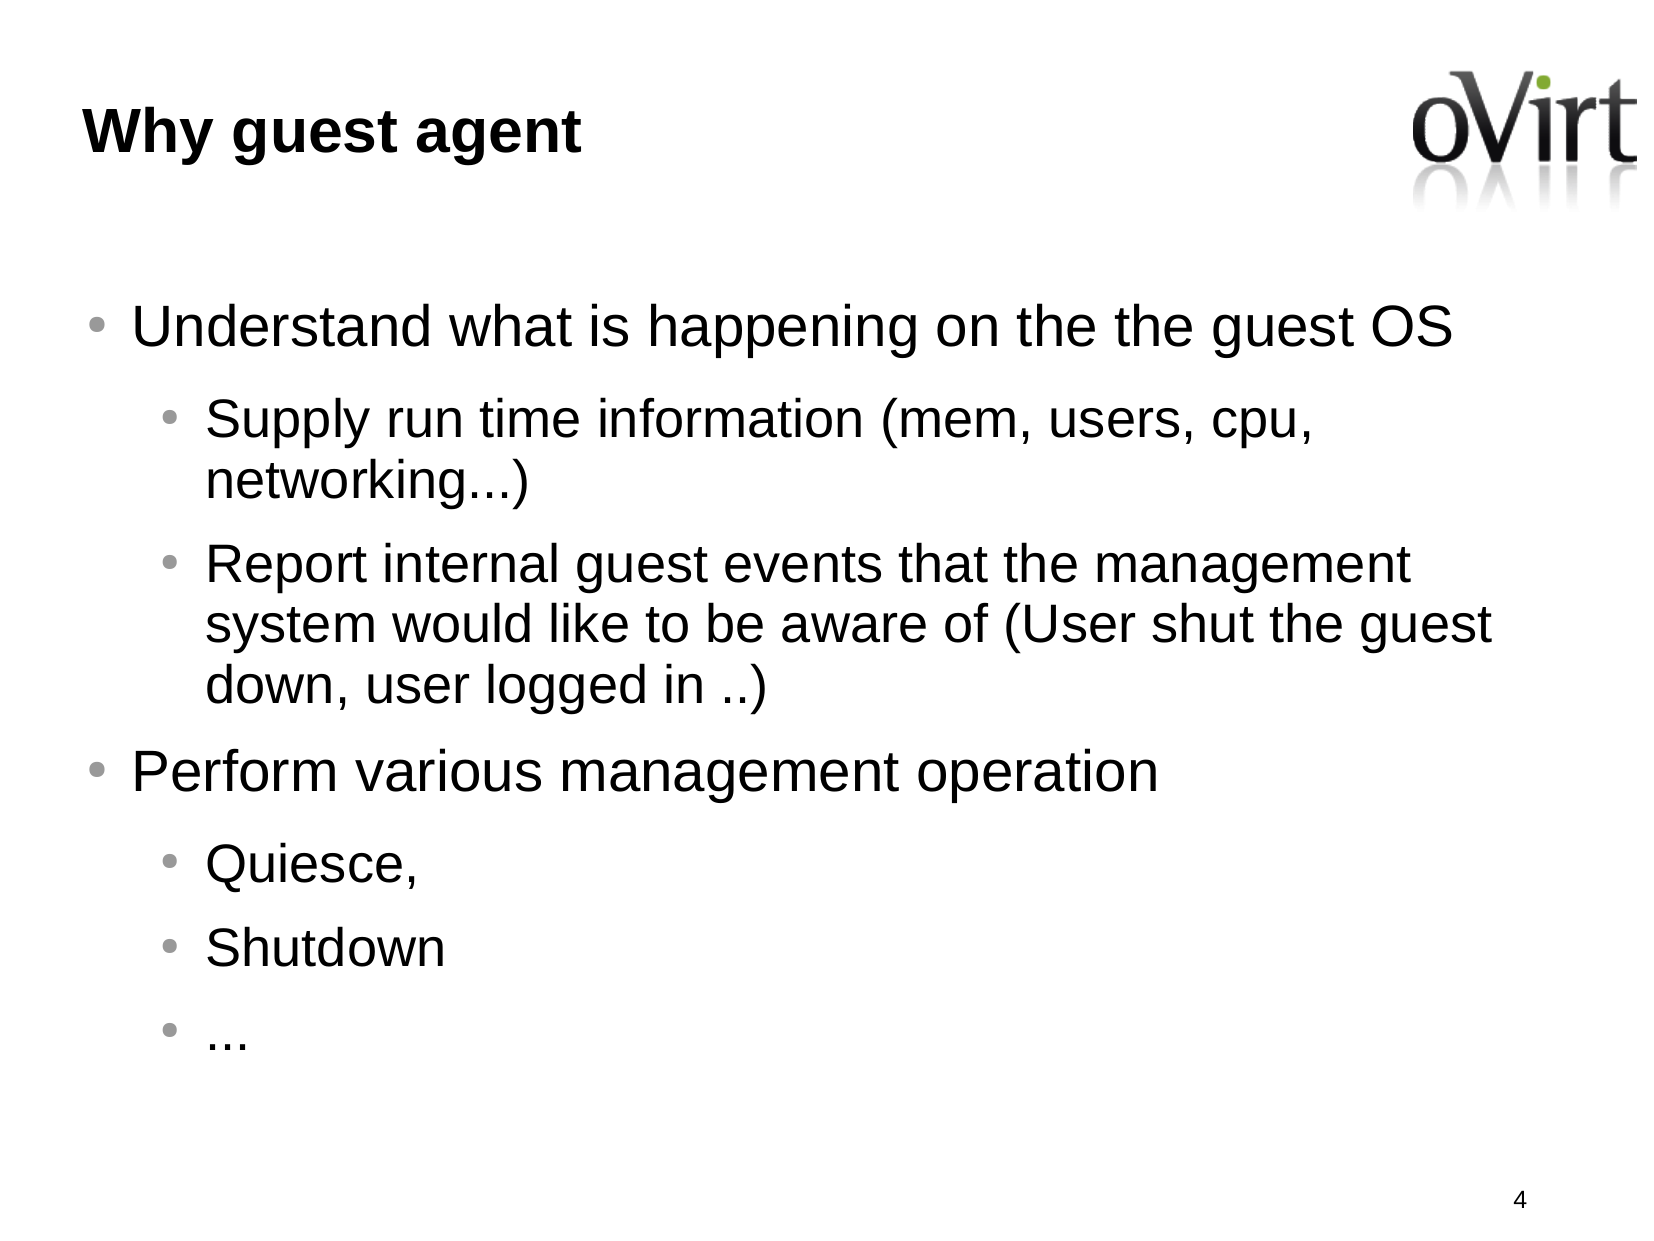

# Why guest agent
Understand what is happening on the the guest OS
Supply run time information (mem, users, cpu, networking...)
Report internal guest events that the management system would like to be aware of (User shut the guest down, user logged in ..)
Perform various management operation
Quiesce,
Shutdown
...